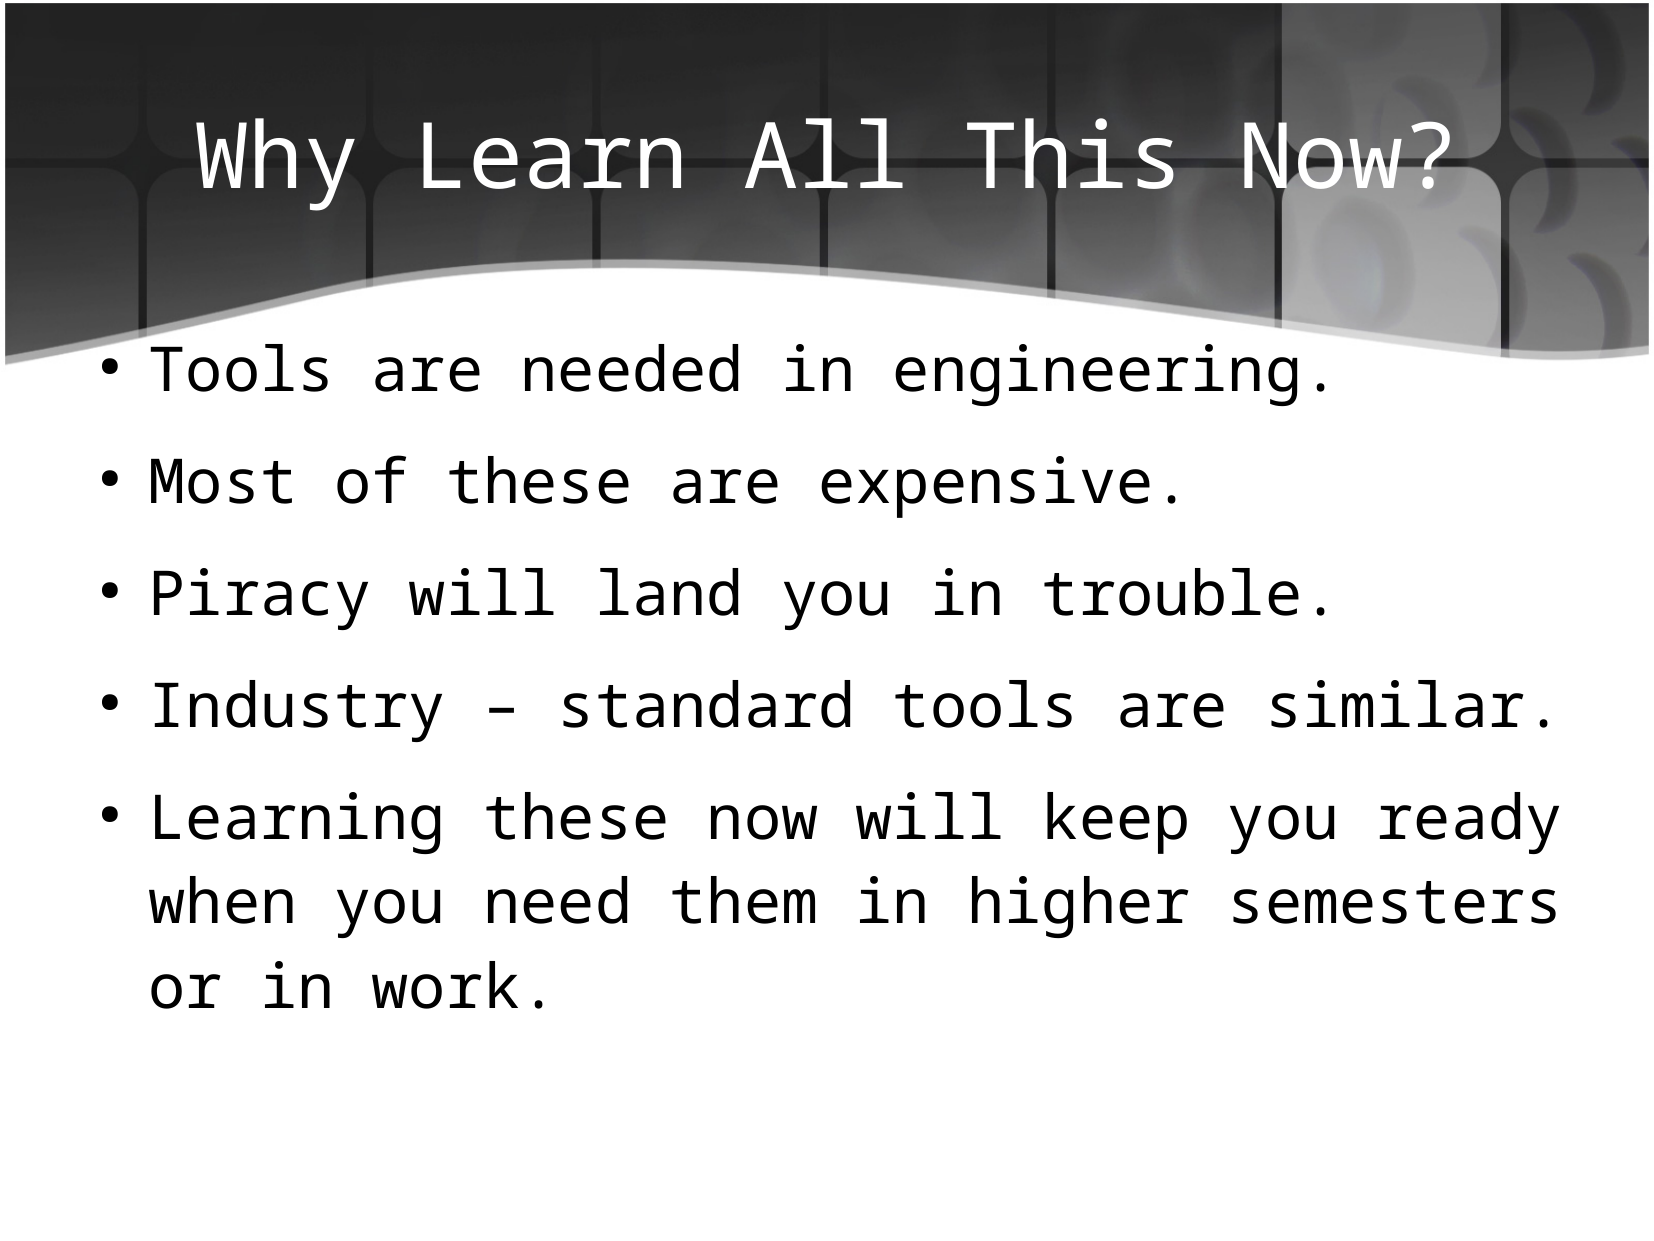

# Why Learn All This Now?
Tools are needed in engineering.
Most of these are expensive.
Piracy will land you in trouble.
Industry – standard tools are similar.
Learning these now will keep you ready when you need them in higher semesters or in work.